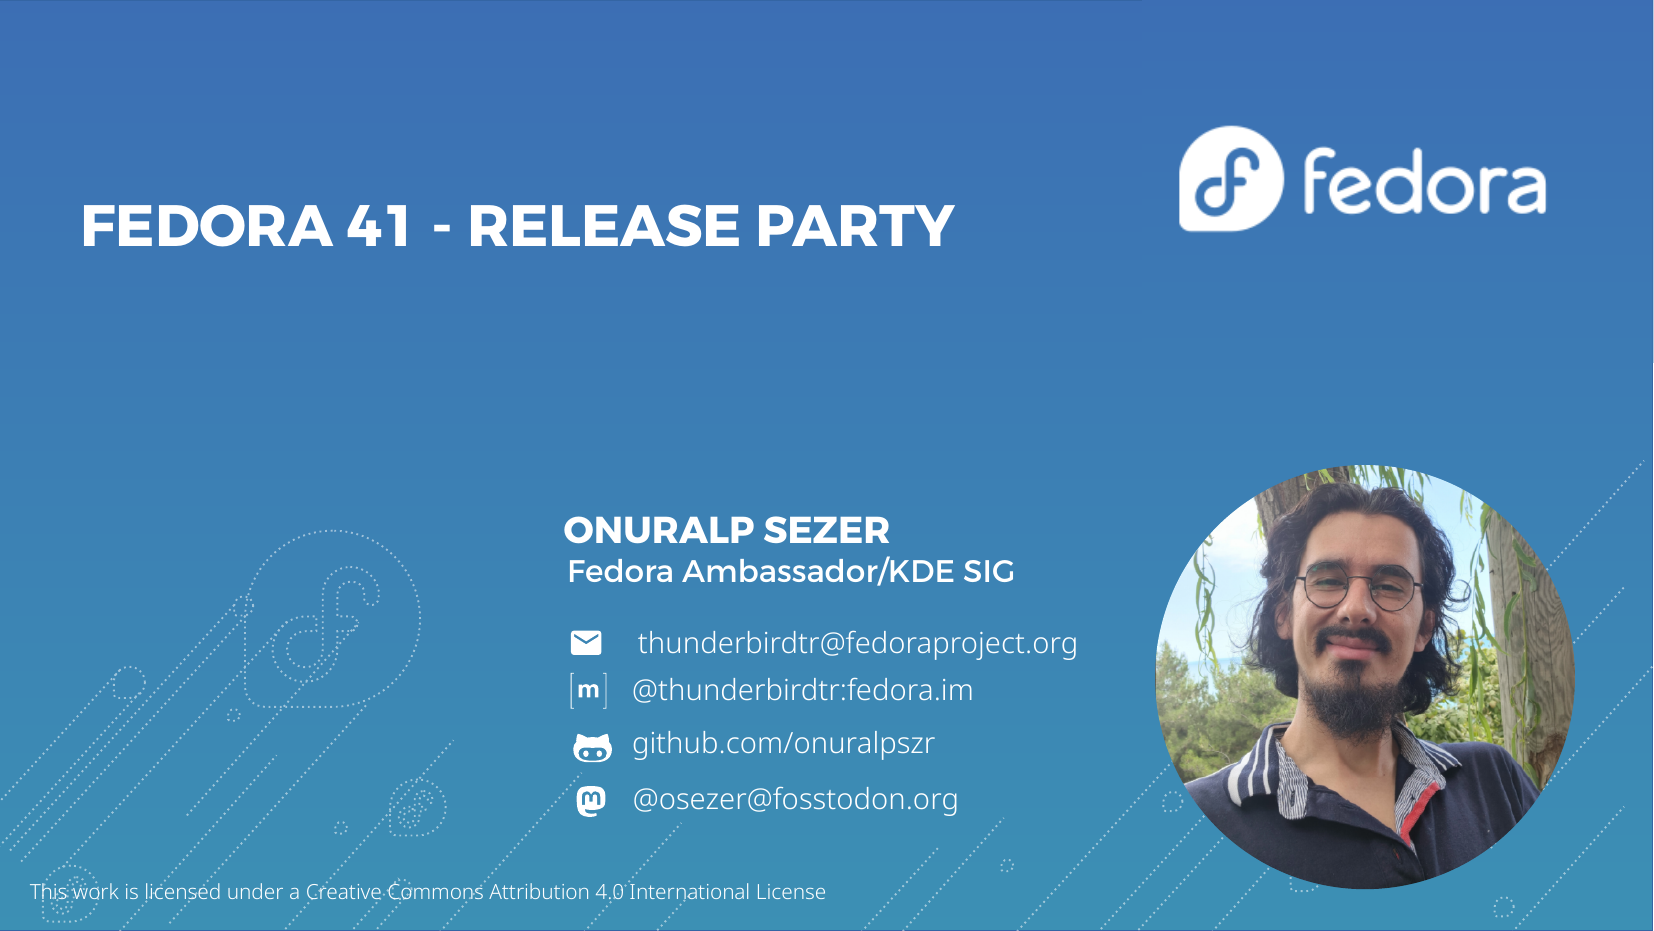

# FEDORA 41 - RELEASE PARTY
Onuralp sEZER
Fedora Ambassador/KDE SIG
thunderbirdtr@fedoraproject.org
@thunderbirdtr:fedora.im
Github.com/onuralpszr
@osezer@fosstodon.org
This work is licensed under a Creative Commons Attribution 4.0 International License